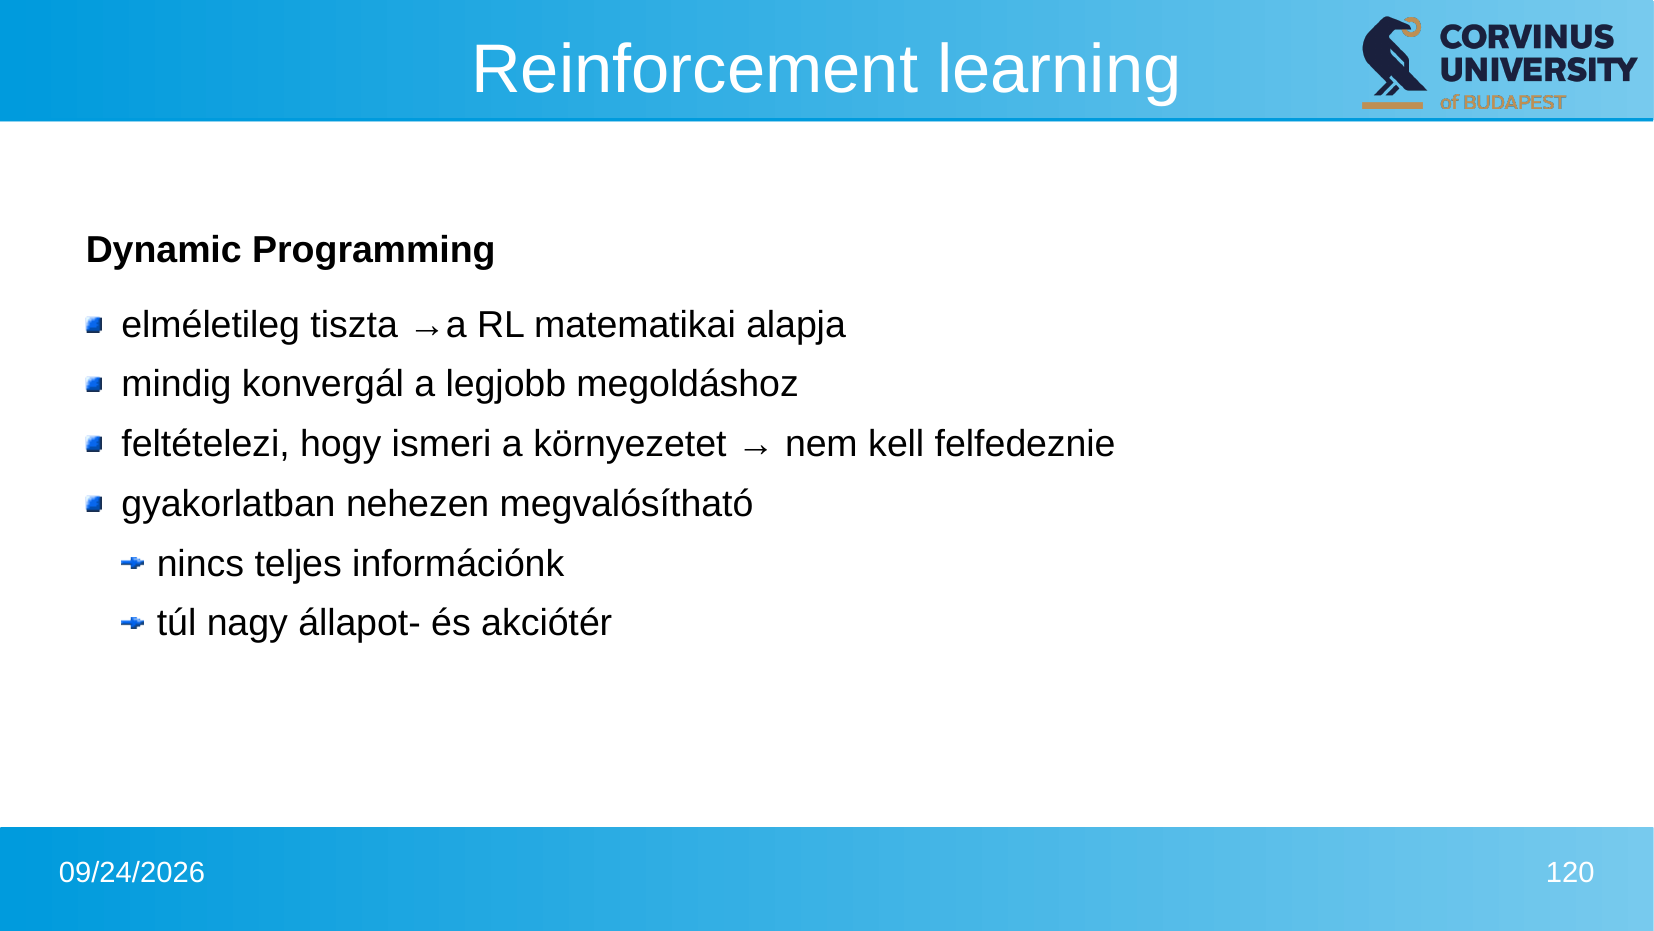

# Reinforcement learning
Dynamic Programming
elméletileg tiszta →a RL matematikai alapja
mindig konvergál a legjobb megoldáshoz
feltételezi, hogy ismeri a környezetet → nem kell felfedeznie
gyakorlatban nehezen megvalósítható
nincs teljes információnk
túl nagy állapot- és akciótér
120